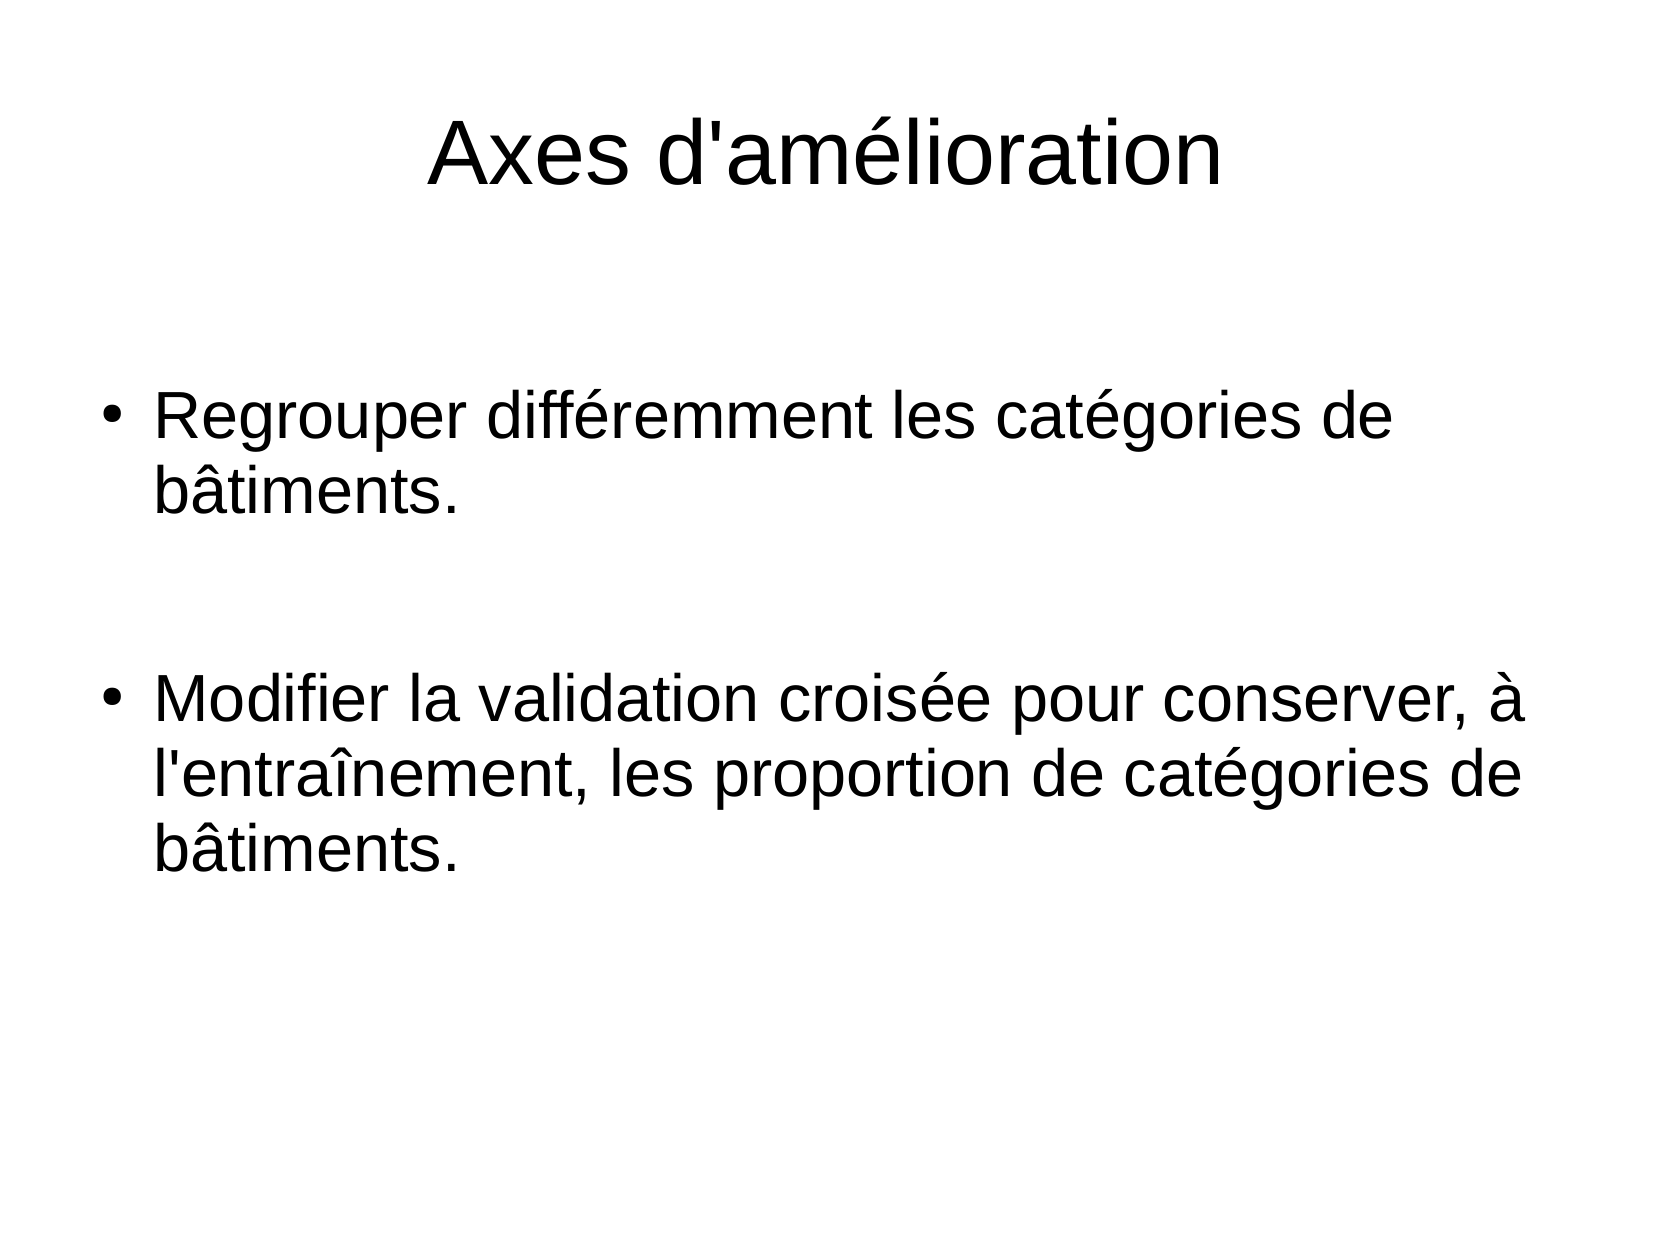

# Axes d'amélioration
Regrouper différemment les catégories de bâtiments.
Modifier la validation croisée pour conserver, à l'entraînement, les proportion de catégories de bâtiments.